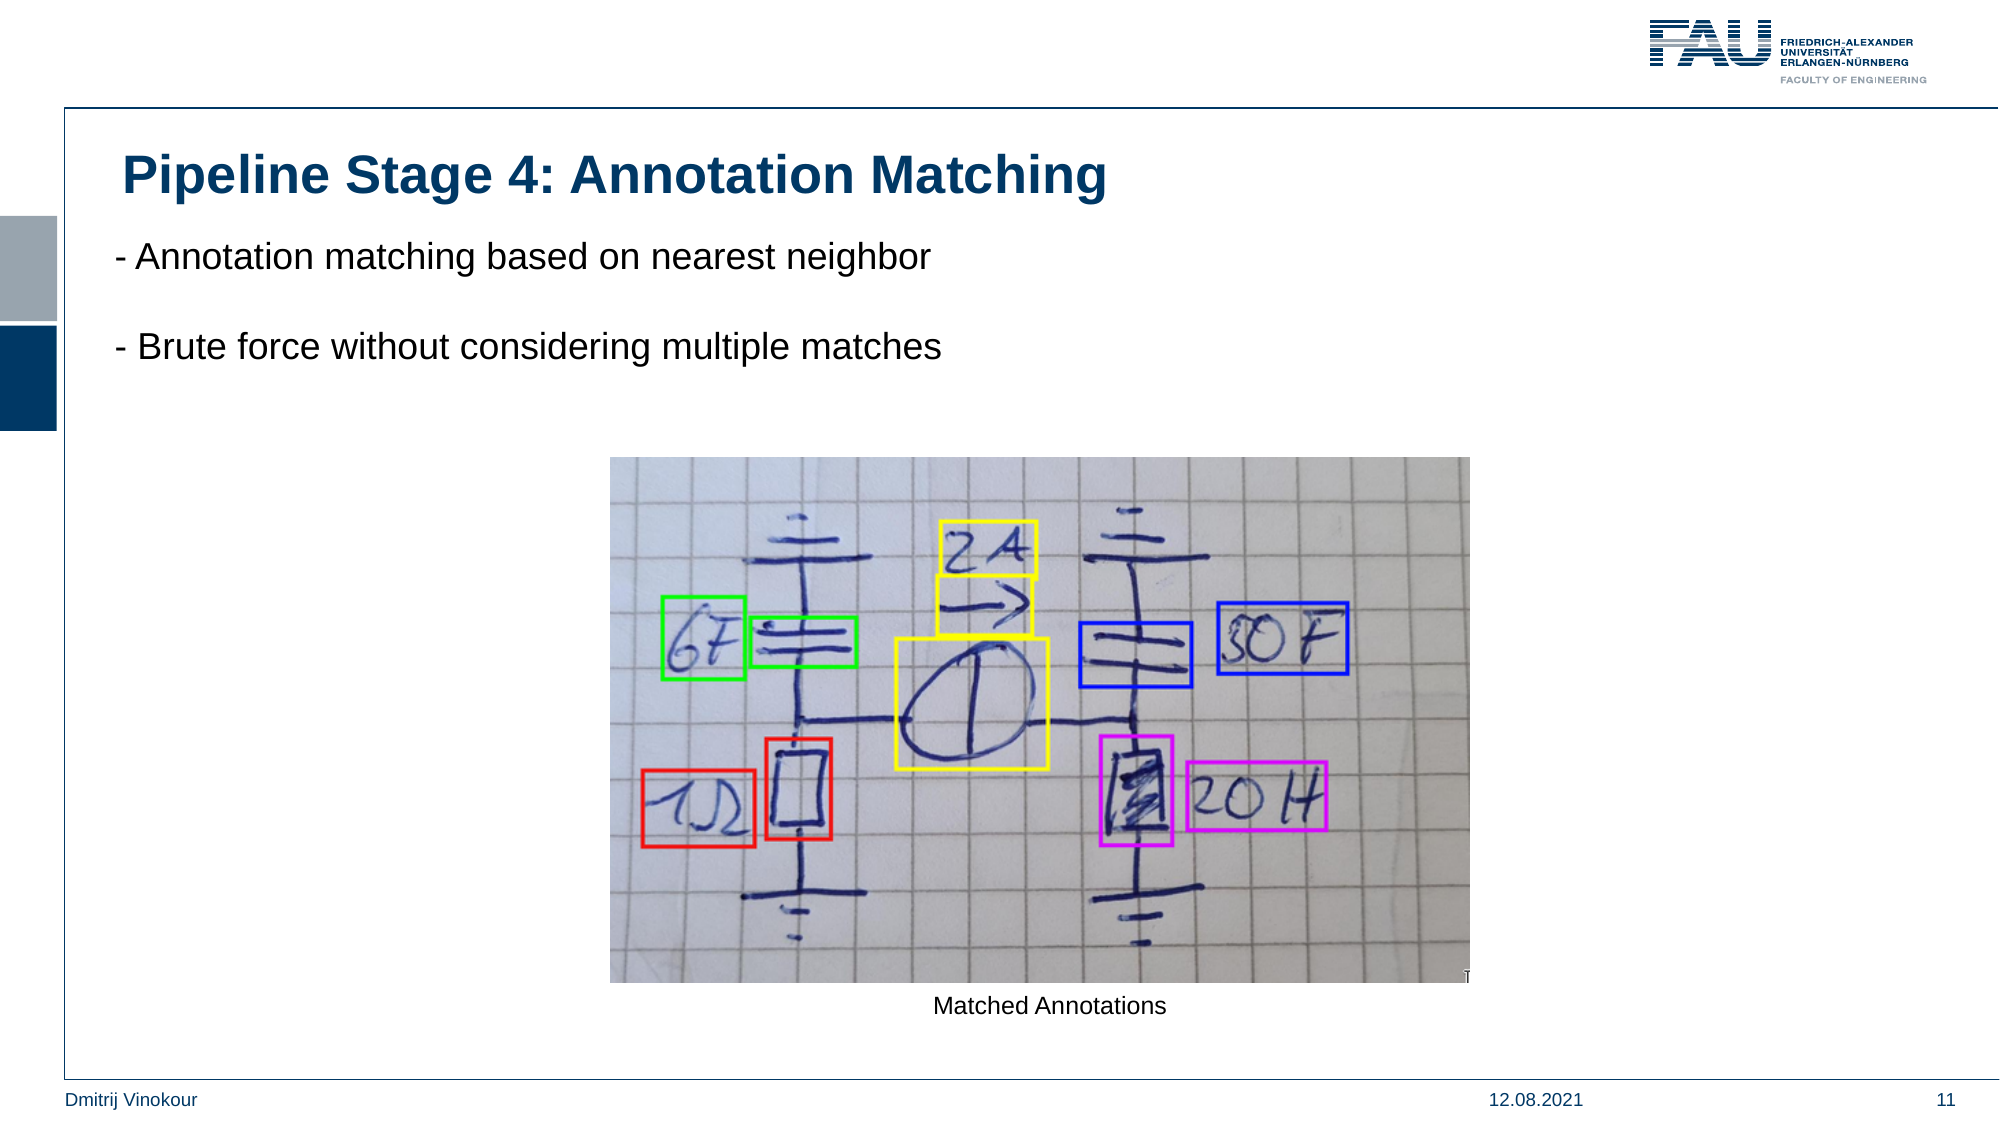

Pipeline Stage 4: Annotation Matching
- Annotation matching based on nearest neighbor
- Brute force without considering multiple matches
Matched Annotations
12.08.2021
Dmitrij Vinokour